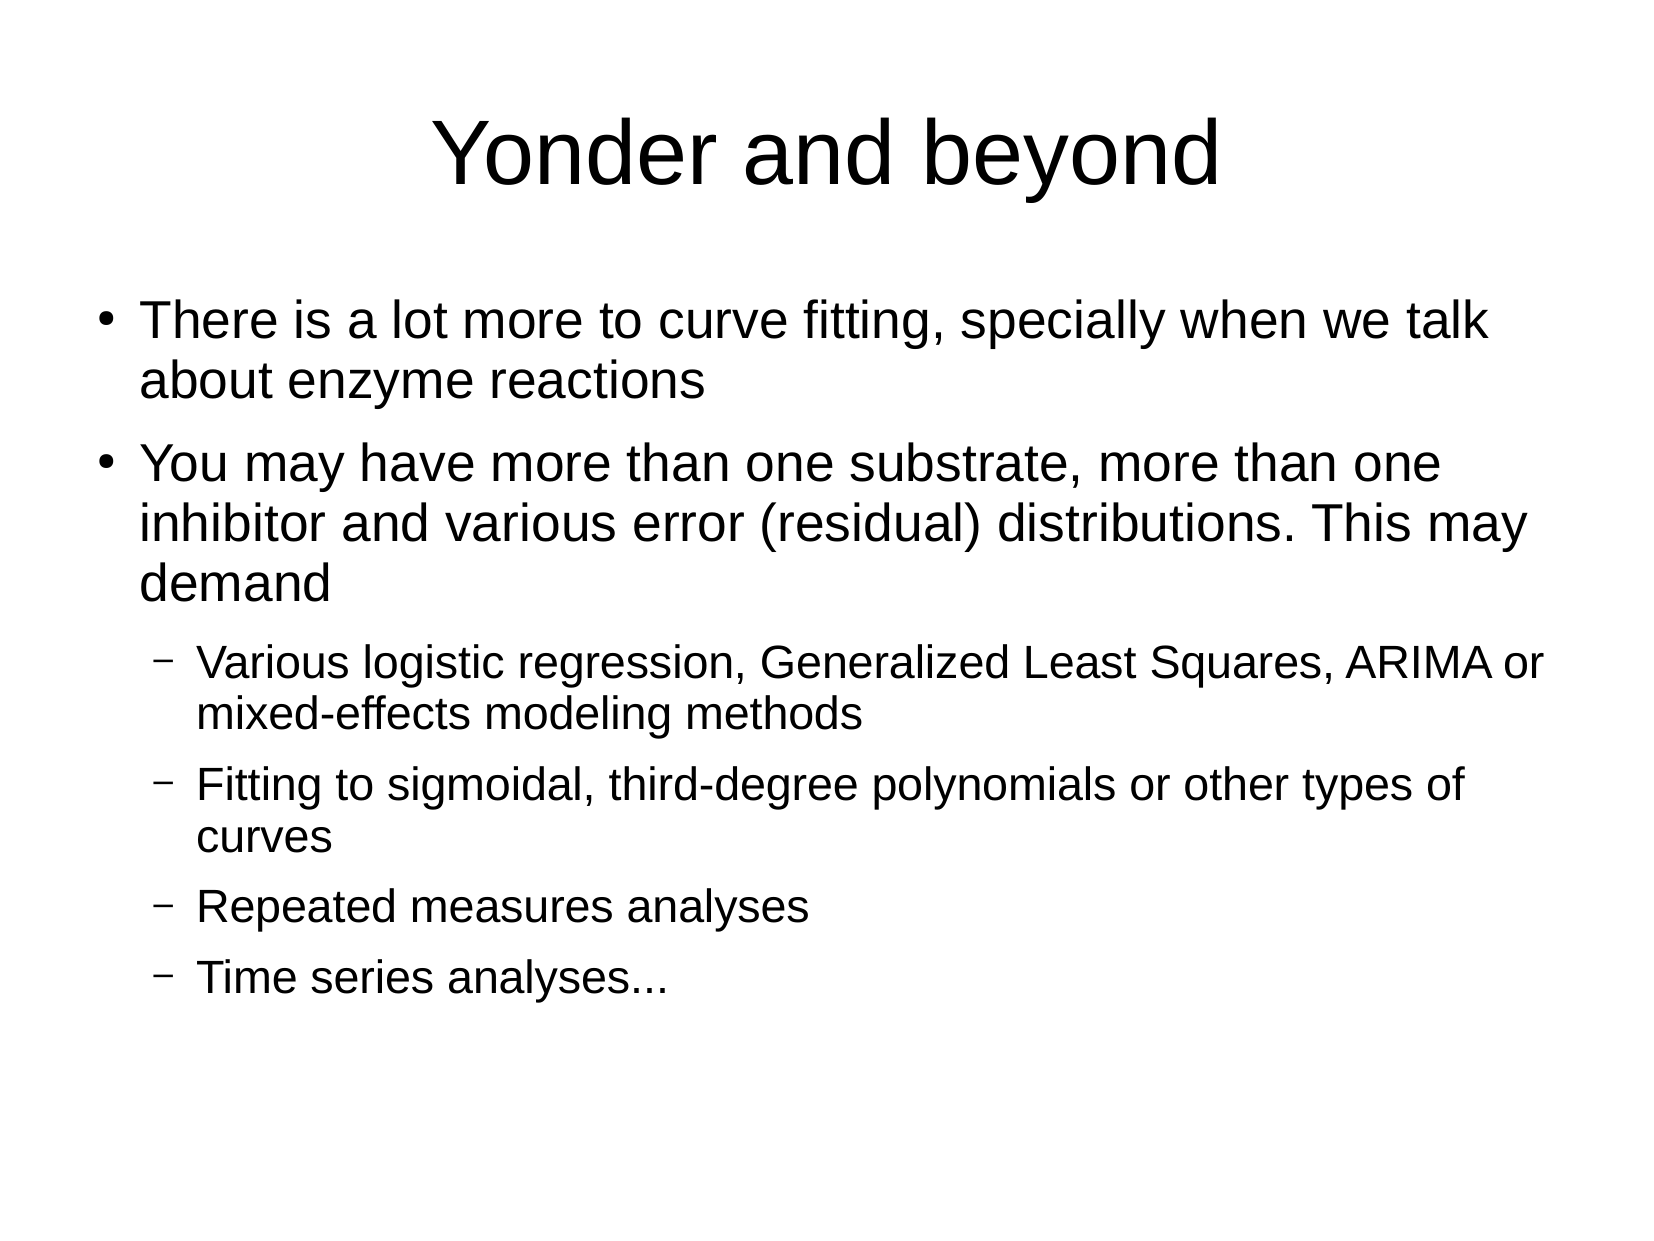

# Yonder and beyond
There is a lot more to curve fitting, specially when we talk about enzyme reactions
You may have more than one substrate, more than one inhibitor and various error (residual) distributions. This may demand
Various logistic regression, Generalized Least Squares, ARIMA or mixed-effects modeling methods
Fitting to sigmoidal, third-degree polynomials or other types of curves
Repeated measures analyses
Time series analyses...